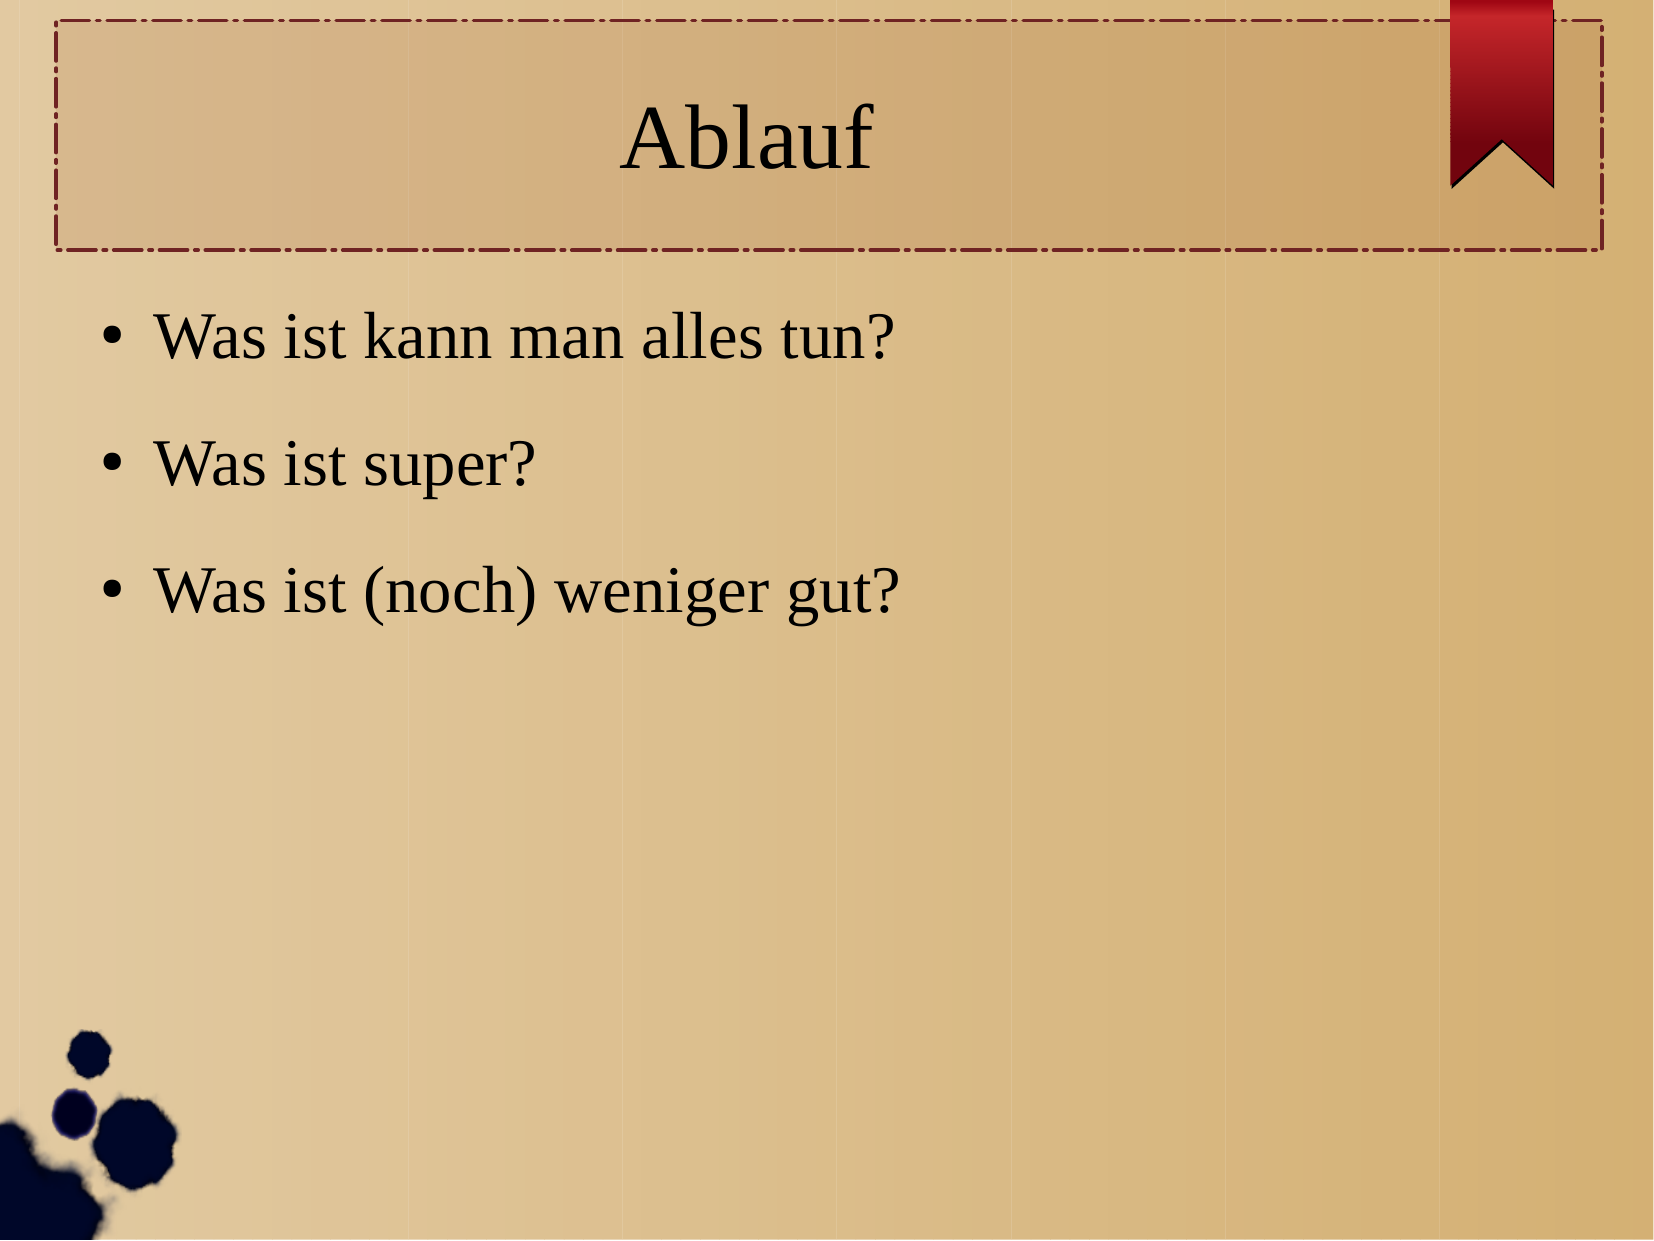

# Ablauf
Was ist kann man alles tun?
Was ist super?
Was ist (noch) weniger gut?